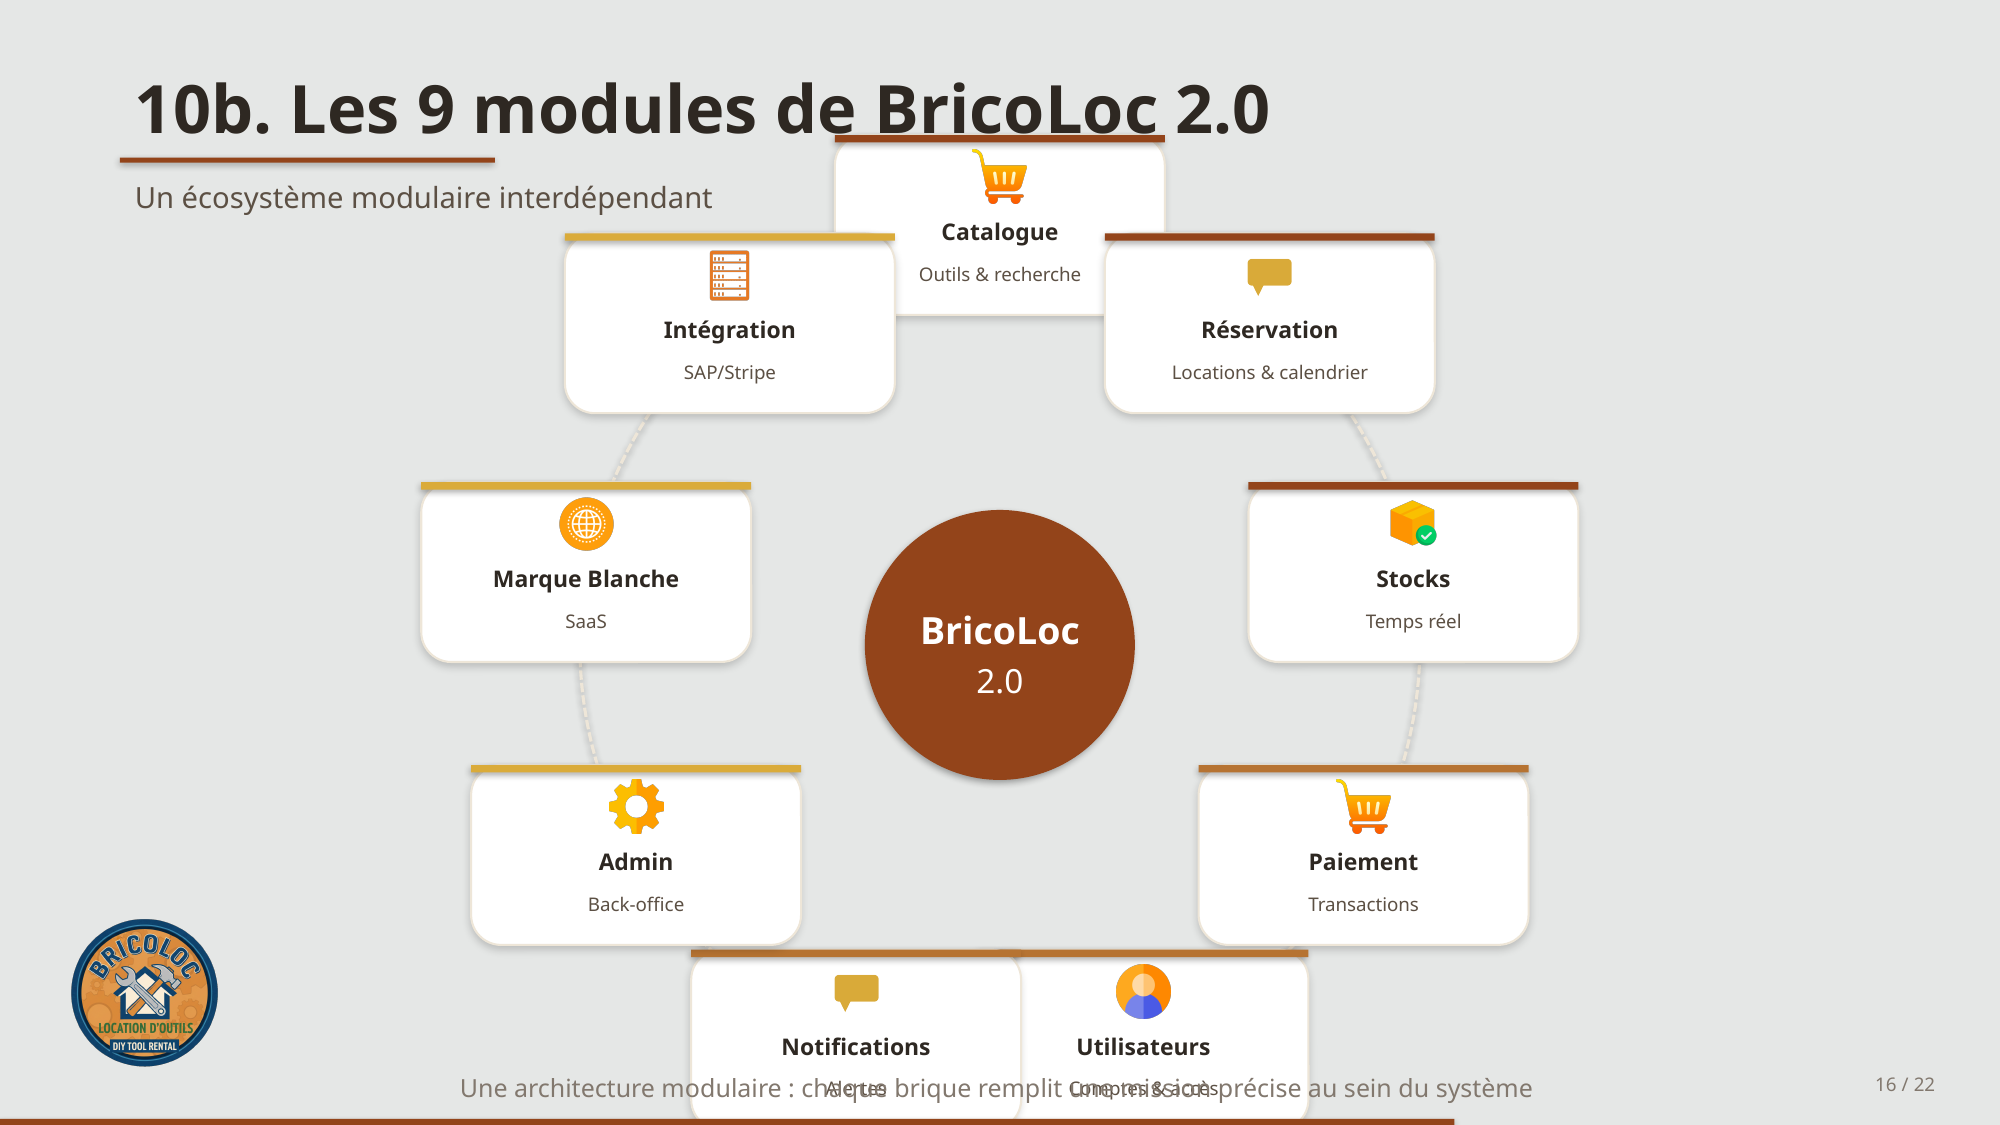

10b. Les 9 modules de BricoLoc 2.0
Un écosystème modulaire interdépendant
Catalogue
Outils & recherche
Intégration
Réservation
SAP/Stripe
Locations & calendrier
Marque Blanche
Stocks
BricoLoc
SaaS
Temps réel
2.0
Admin
Paiement
Back-office
Transactions
Notifications
Utilisateurs
Une architecture modulaire : chaque brique remplit une mission précise au sein du système
16 / 22
Alertes
Comptes & accès